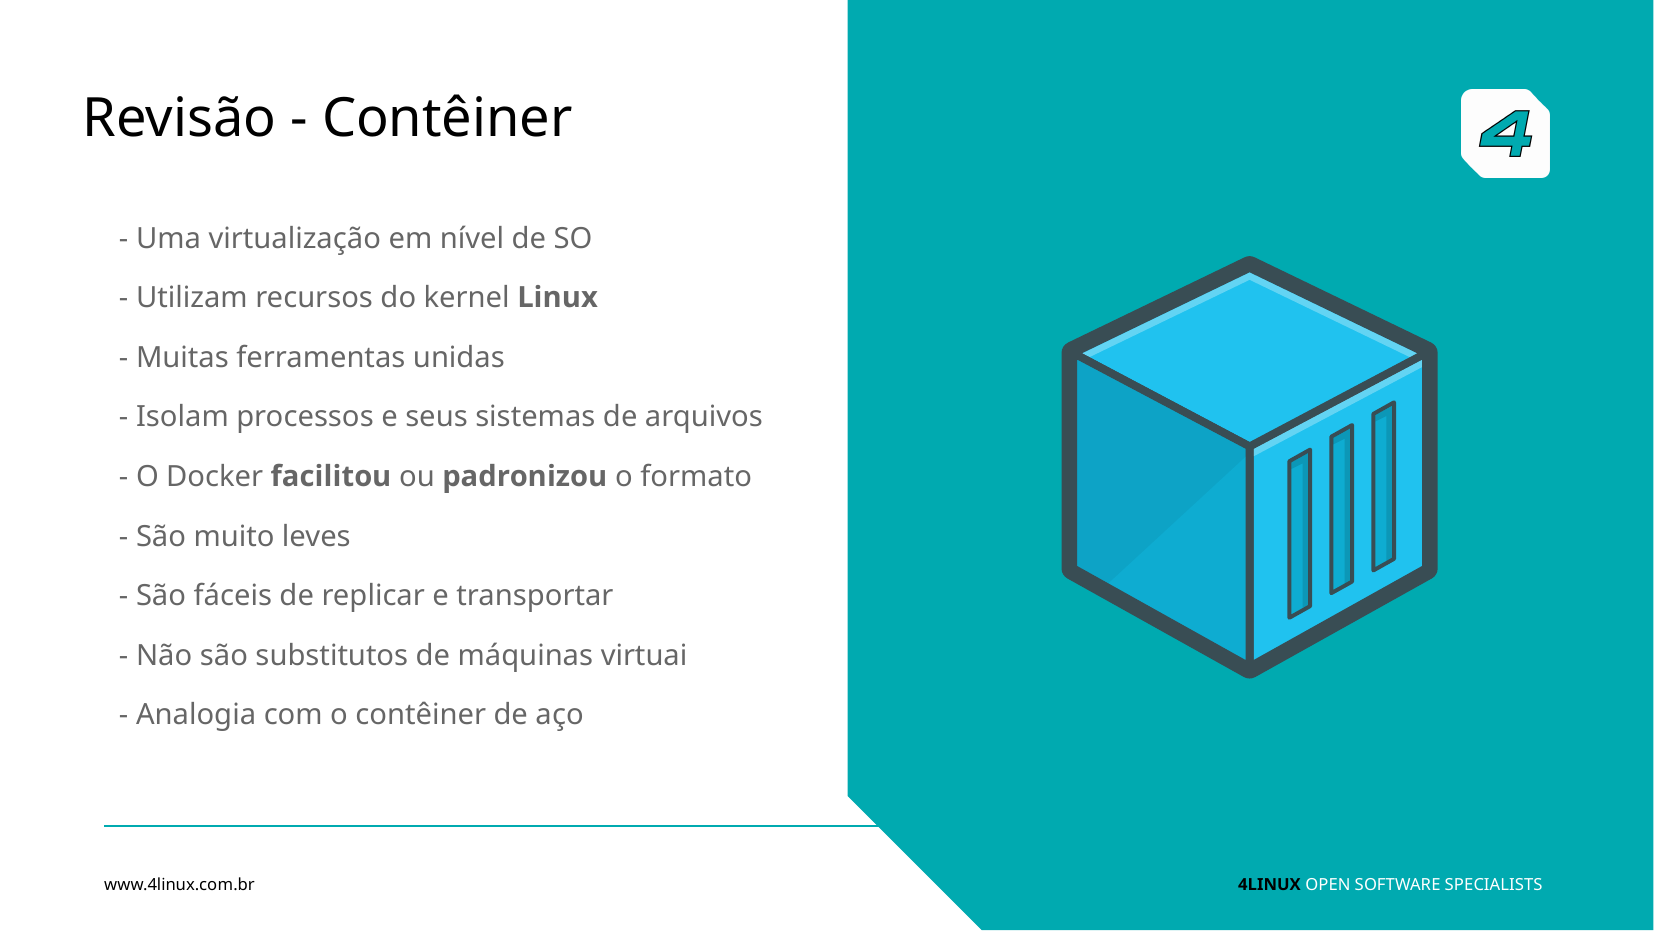

# Revisão - Contêiner
- Uma virtualização em nível de SO
- Utilizam recursos do kernel Linux
- Muitas ferramentas unidas
- Isolam processos e seus sistemas de arquivos
- O Docker facilitou ou padronizou o formato
- São muito leves
- São fáceis de replicar e transportar
- Não são substitutos de máquinas virtuai
- Analogia com o contêiner de aço
4LINUX OPEN SOFTWARE SPECIALISTS